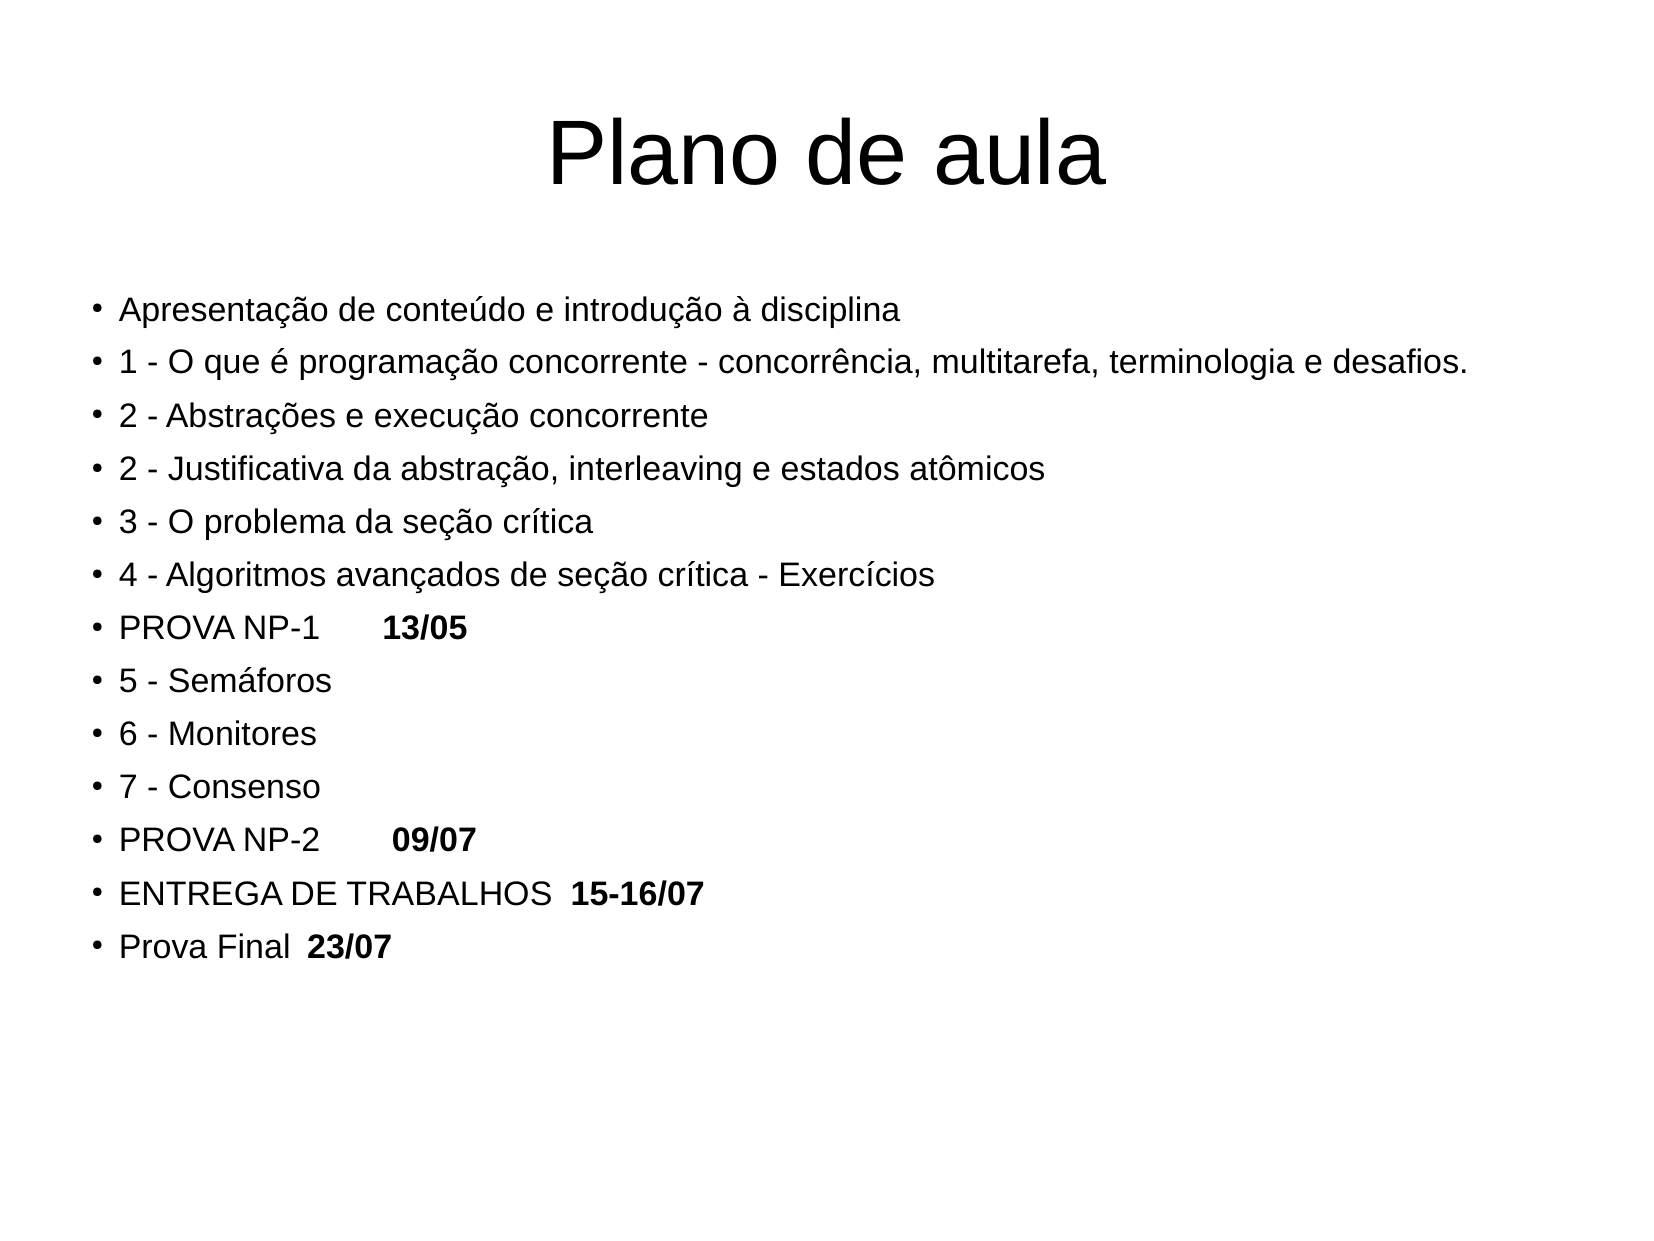

# Plano de aula
Apresentação de conteúdo e introdução à disciplina
1 - O que é programação concorrente - concorrência, multitarefa, terminologia e desafios.
2 - Abstrações e execução concorrente
2 - Justificativa da abstração, interleaving e estados atômicos
3 - O problema da seção crítica
4 - Algoritmos avançados de seção crítica - Exercícios
PROVA NP-1 																														13/05
5 - Semáforos
6 - Monitores
7 - Consenso
PROVA NP-2			 09/07
ENTREGA DE TRABALHOS 	15-16/07
Prova Final		23/07